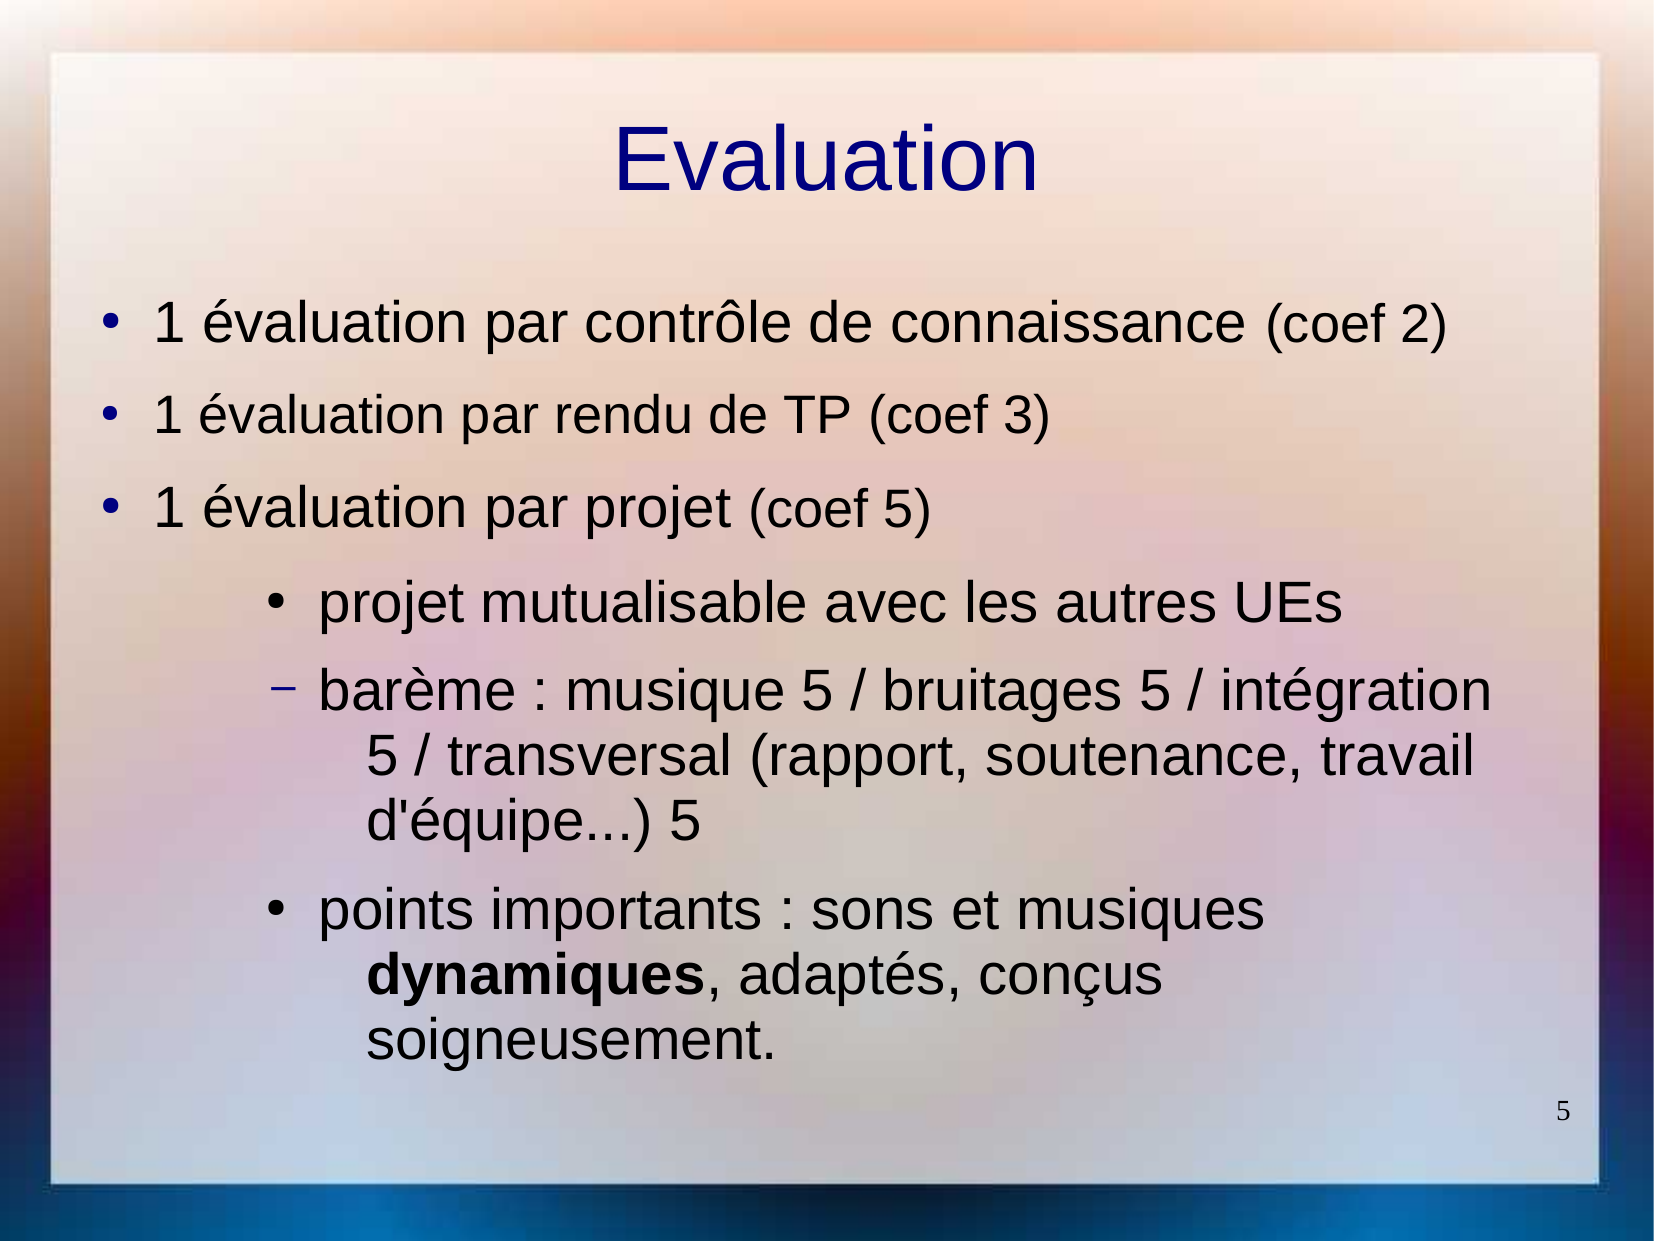

# Evaluation
1 évaluation par contrôle de connaissance (coef 2)
1 évaluation par rendu de TP (coef 3)
1 évaluation par projet (coef 5)
projet mutualisable avec les autres UEs
barème : musique 5 / bruitages 5 / intégration 5 / transversal (rapport, soutenance, travail d'équipe...) 5
points importants : sons et musiques dynamiques, adaptés, conçus soigneusement.
5